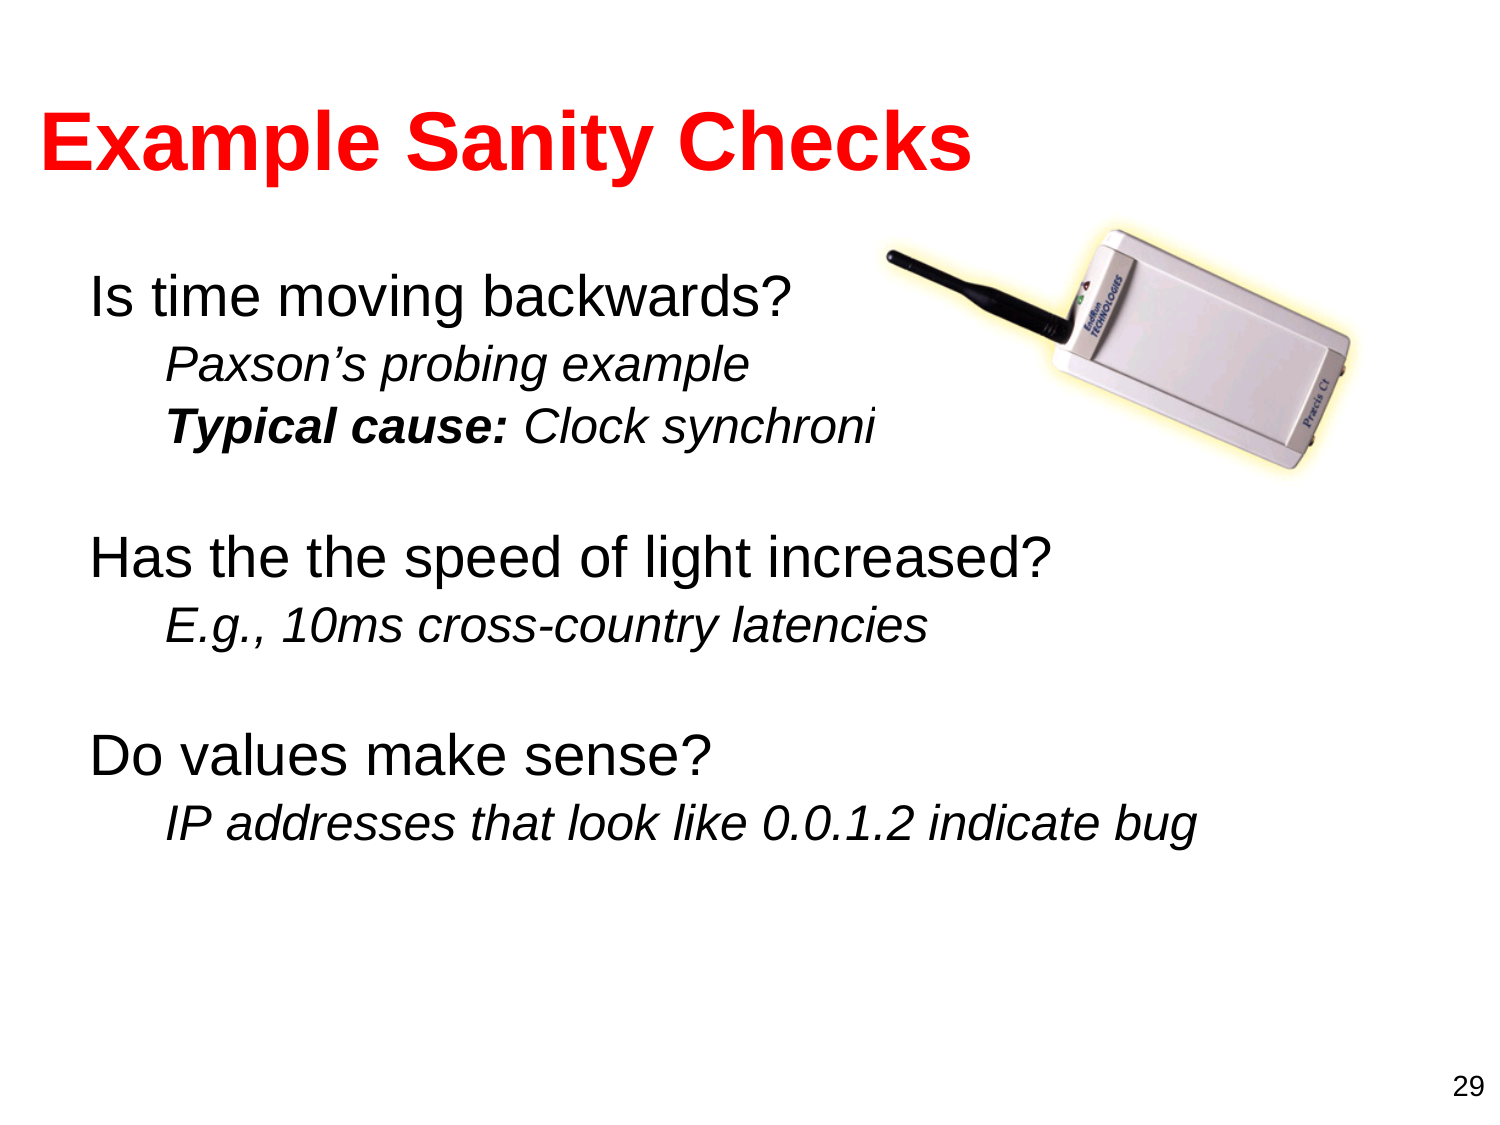

# Example Sanity Checks
Is time moving backwards?
Paxson’s probing example
Typical cause: Clock synchronization issues
Has the the speed of light increased?
E.g., 10ms cross-country latencies
Do values make sense?
IP addresses that look like 0.0.1.2 indicate bug
29